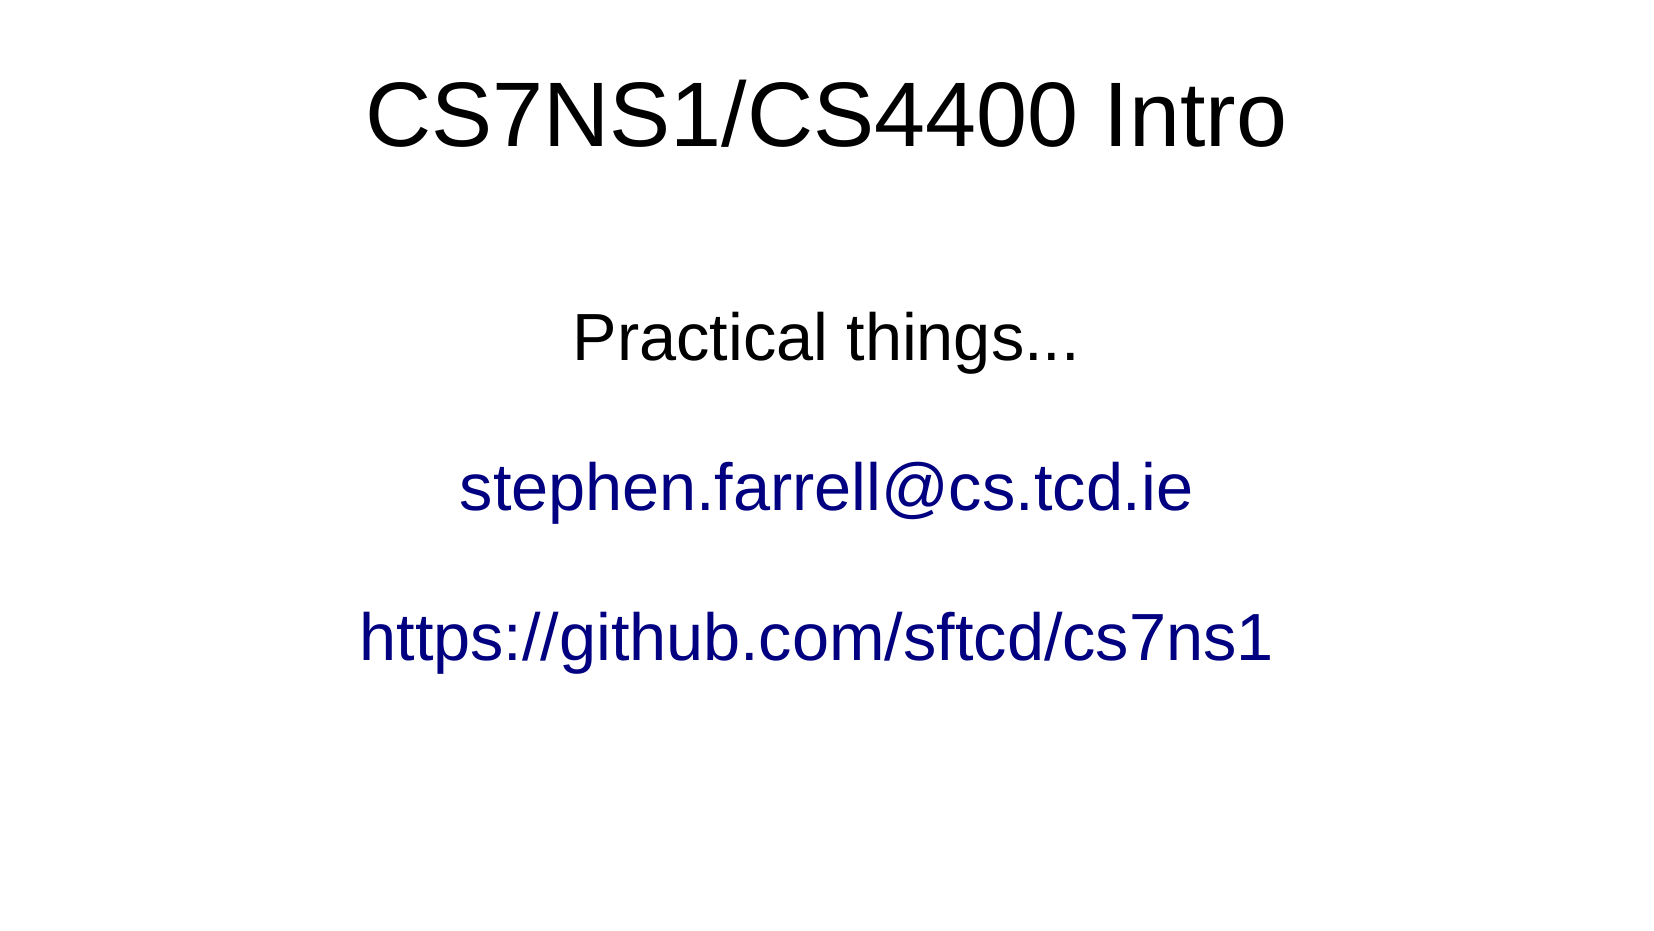

# CS7NS1/CS4400 Intro
Practical things...
stephen.farrell@cs.tcd.ie
https://github.com/sftcd/cs7ns1